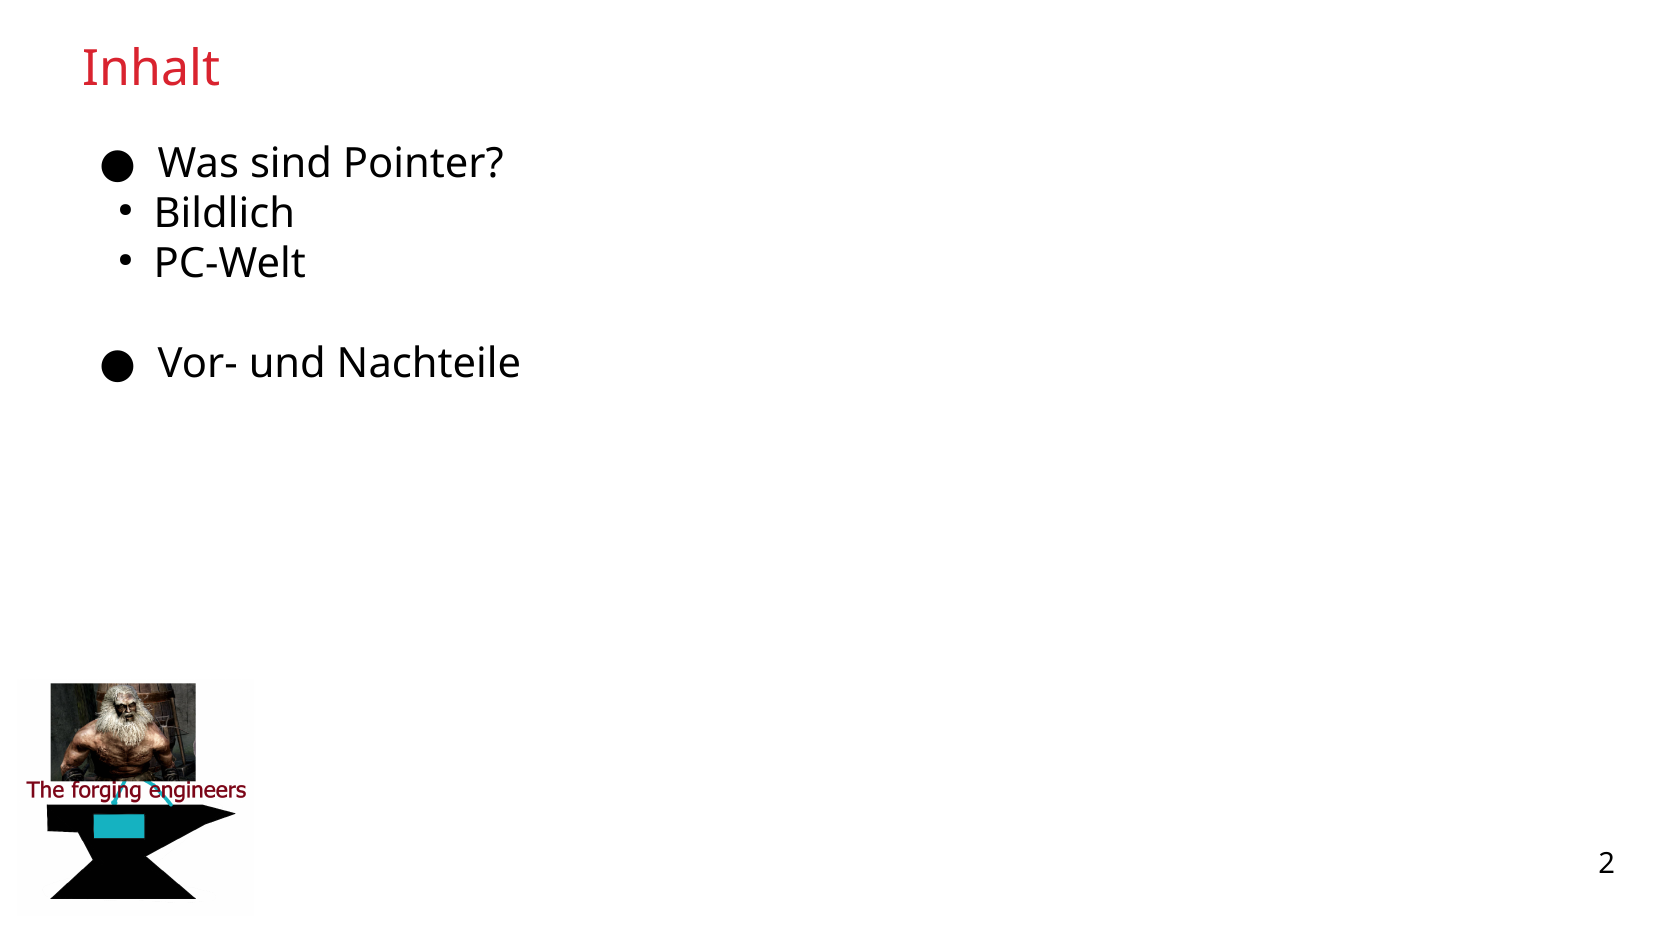

# Inhalt
Was sind Pointer?
Bildlich
PC-Welt
Vor- und Nachteile